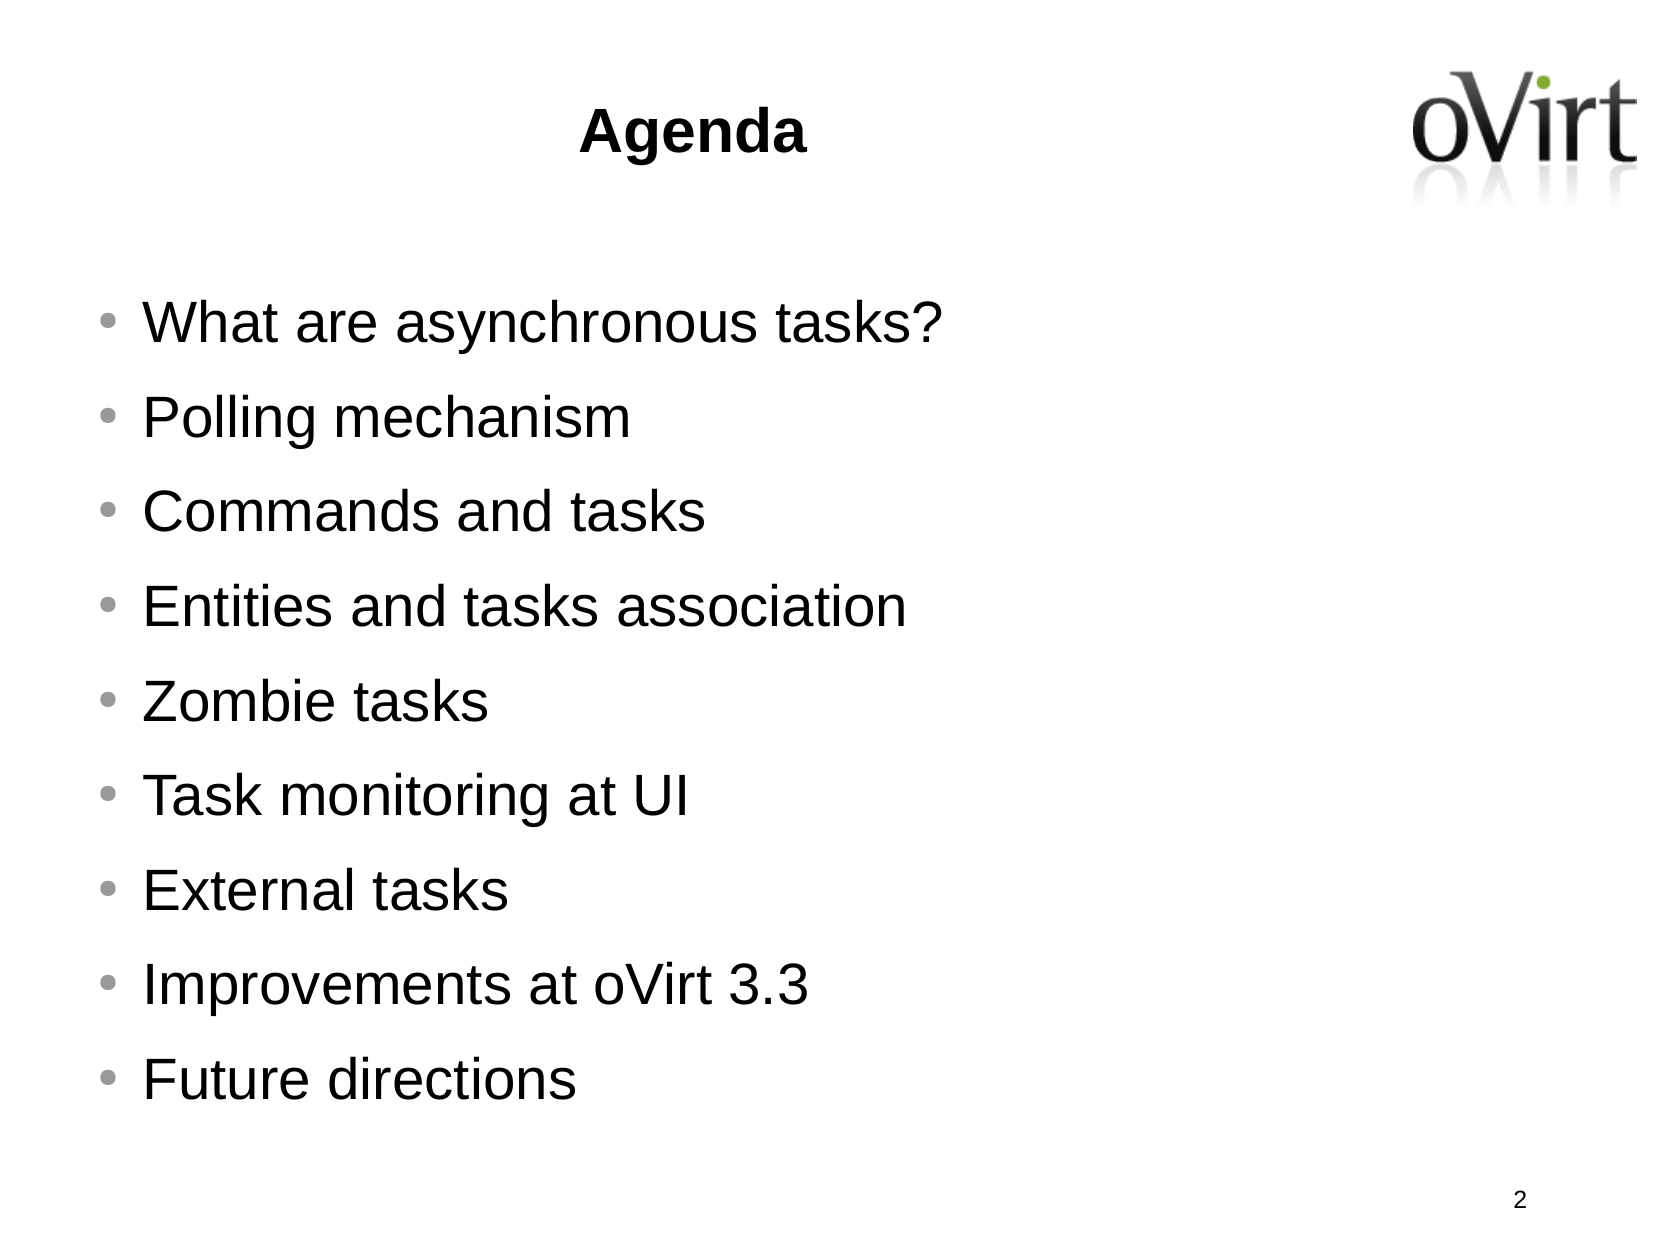

# Agenda
What are asynchronous tasks?
Polling mechanism
Commands and tasks
Entities and tasks association
Zombie tasks
Task monitoring at UI
External tasks
Improvements at oVirt 3.3
Future directions